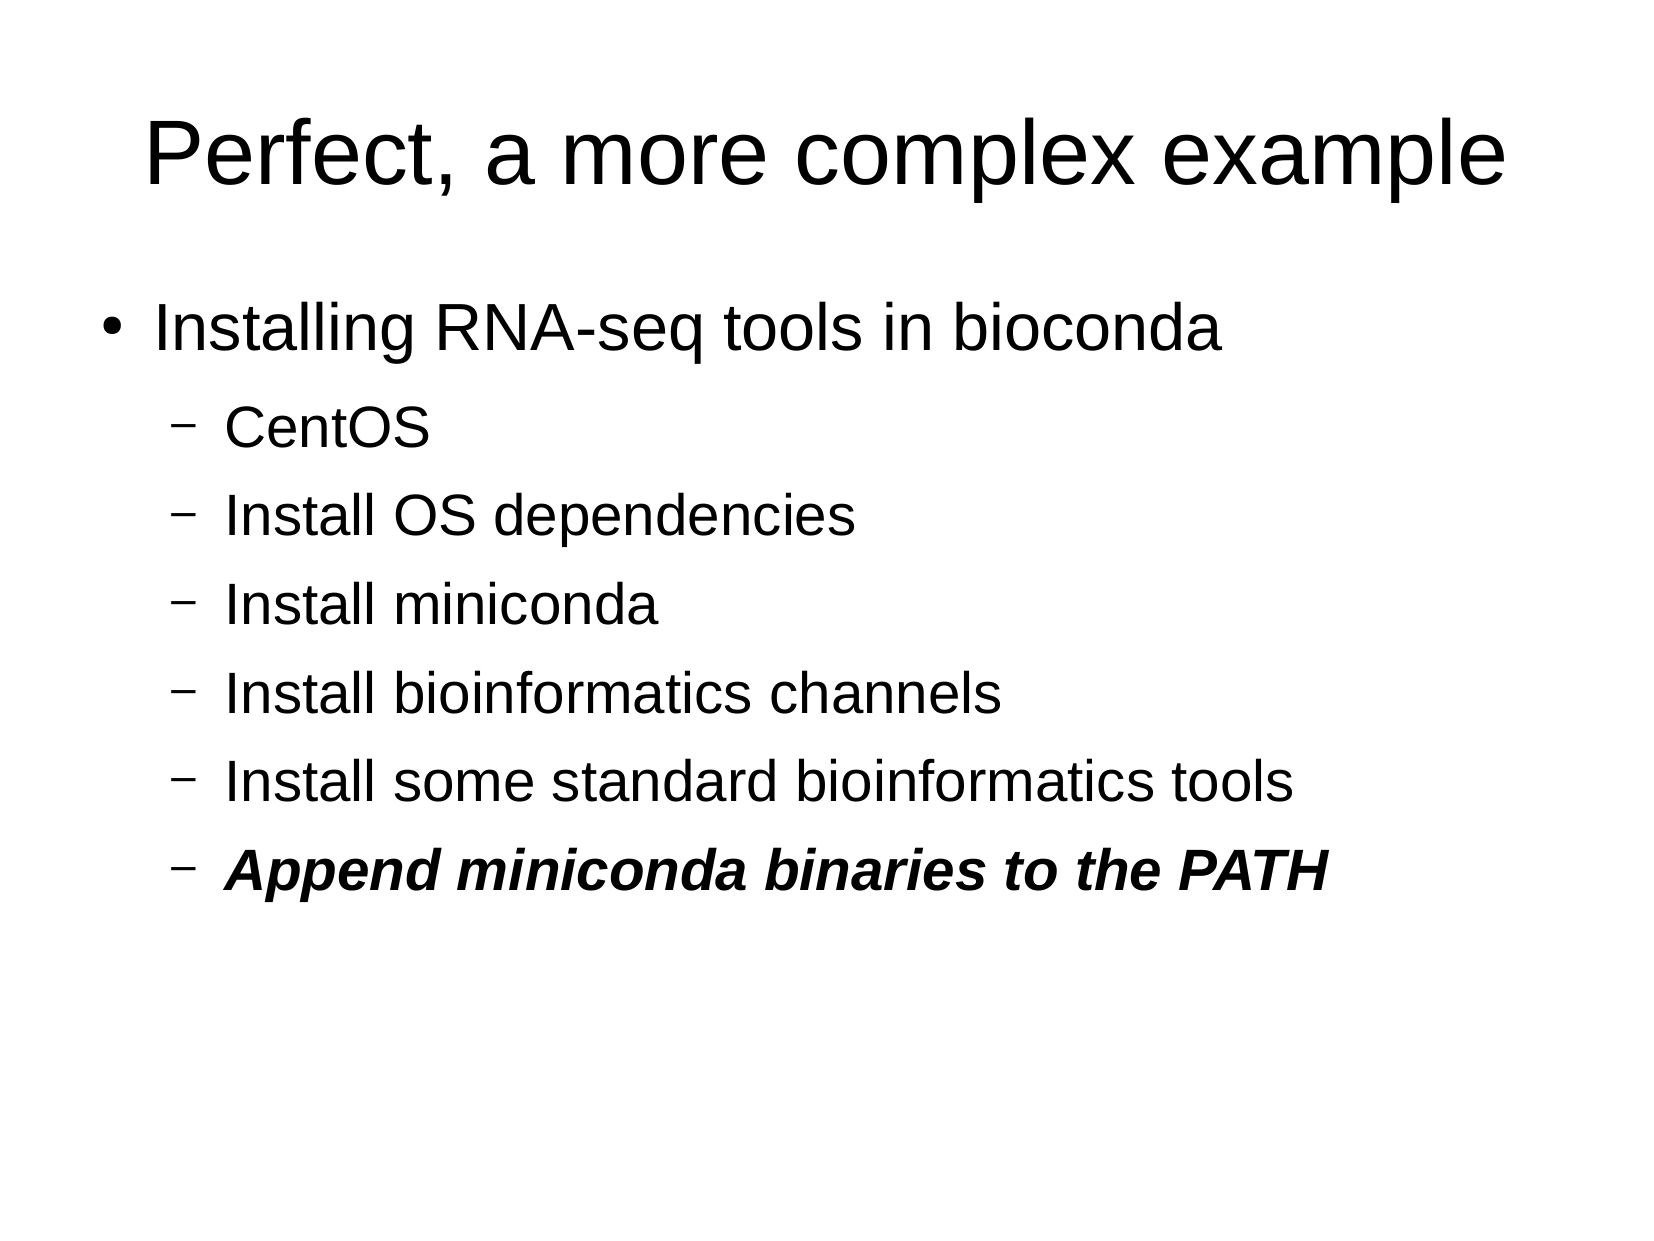

# Perfect, a more complex example
Installing RNA-seq tools in bioconda
CentOS
Install OS dependencies
Install miniconda
Install bioinformatics channels
Install some standard bioinformatics tools
Append miniconda binaries to the PATH